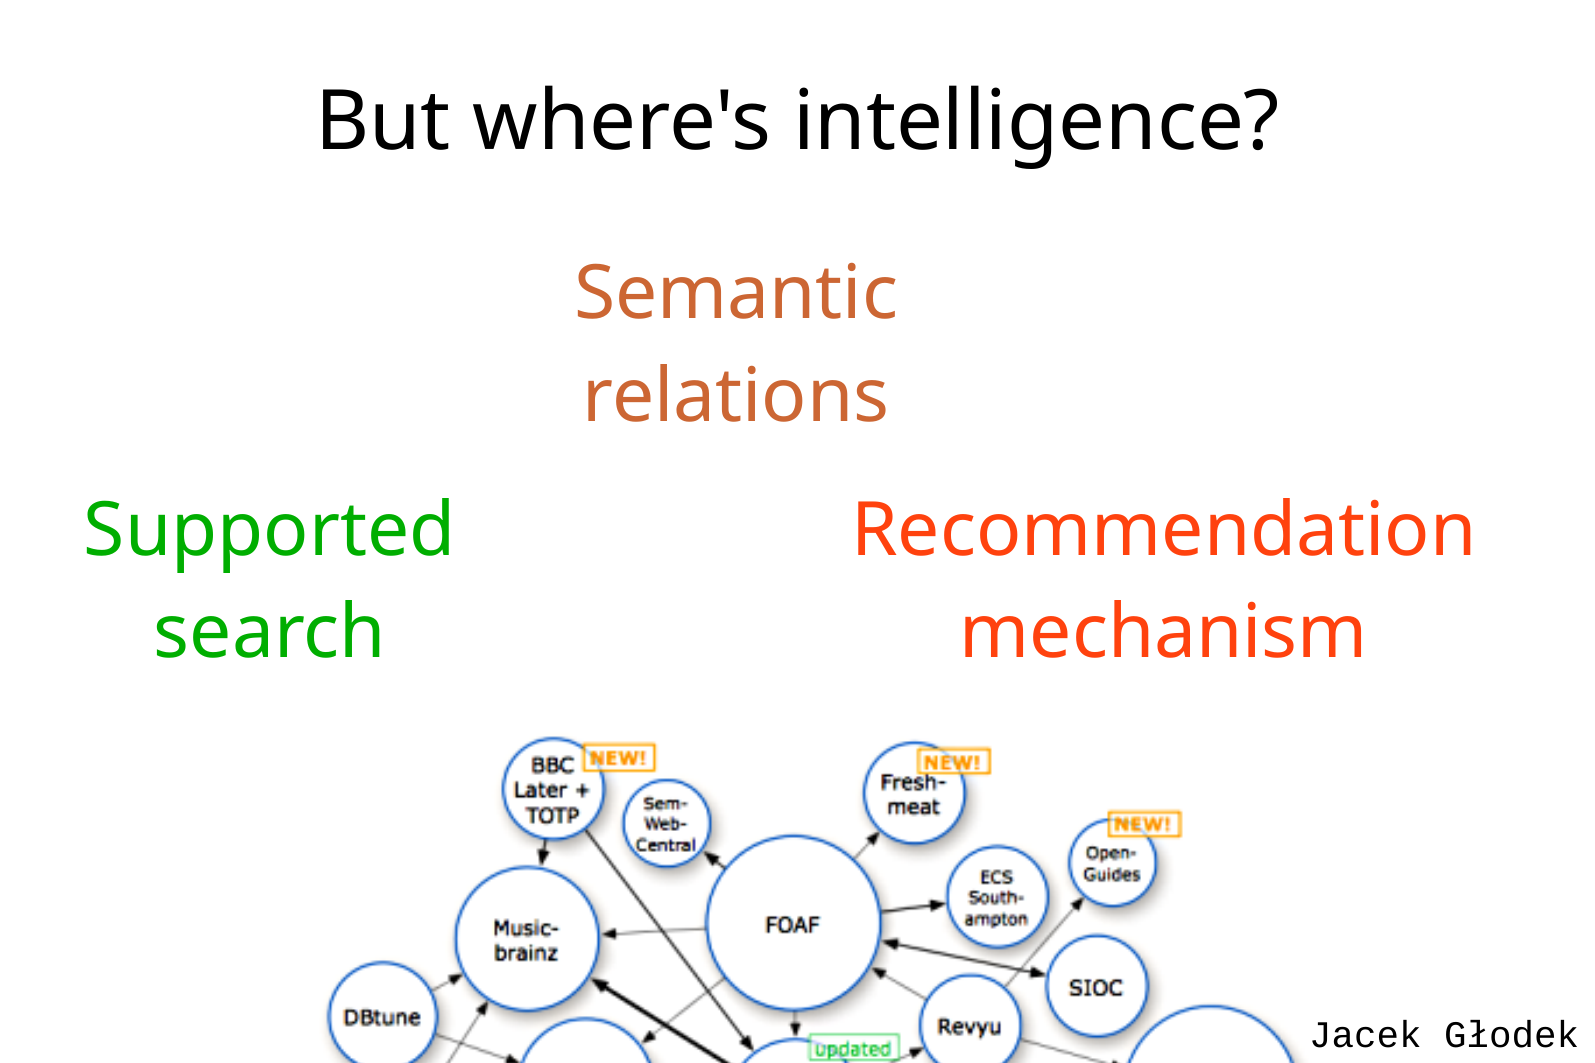

But where's intelligence?
Semantic relations
Supported search
Recommendation mechanism
Jacek Głodek